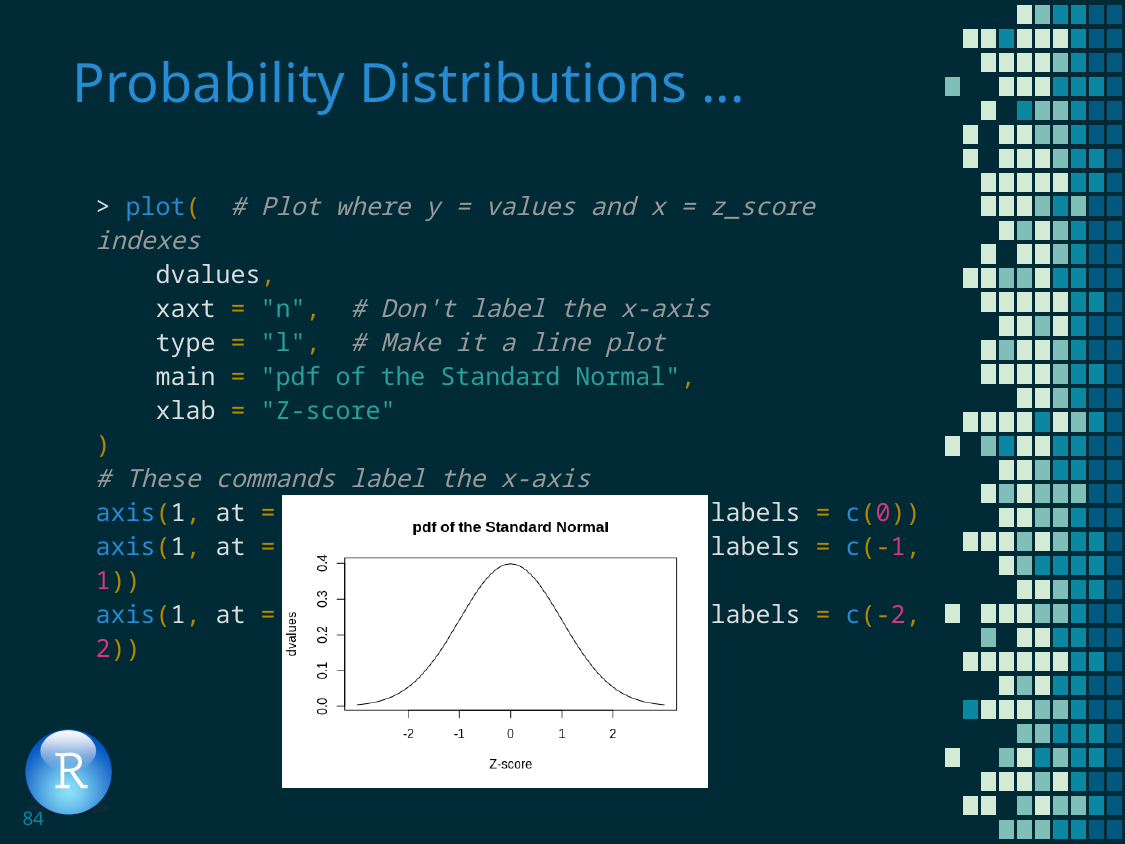

Probability Distributions ...
> plot( # Plot where y = values and x = z_score indexes
 dvalues,
 xaxt = "n", # Don't label the x-axis
 type = "l", # Make it a line plot
 main = "pdf of the Standard Normal",
 xlab = "Z-score"
)
# These commands label the x-axis
axis(1, at = which(dvalues == dnorm(0)), labels = c(0))
axis(1, at = which(dvalues == dnorm(1)), labels = c(-1, 1))
axis(1, at = which(dvalues == dnorm(2)), labels = c(-2, 2))